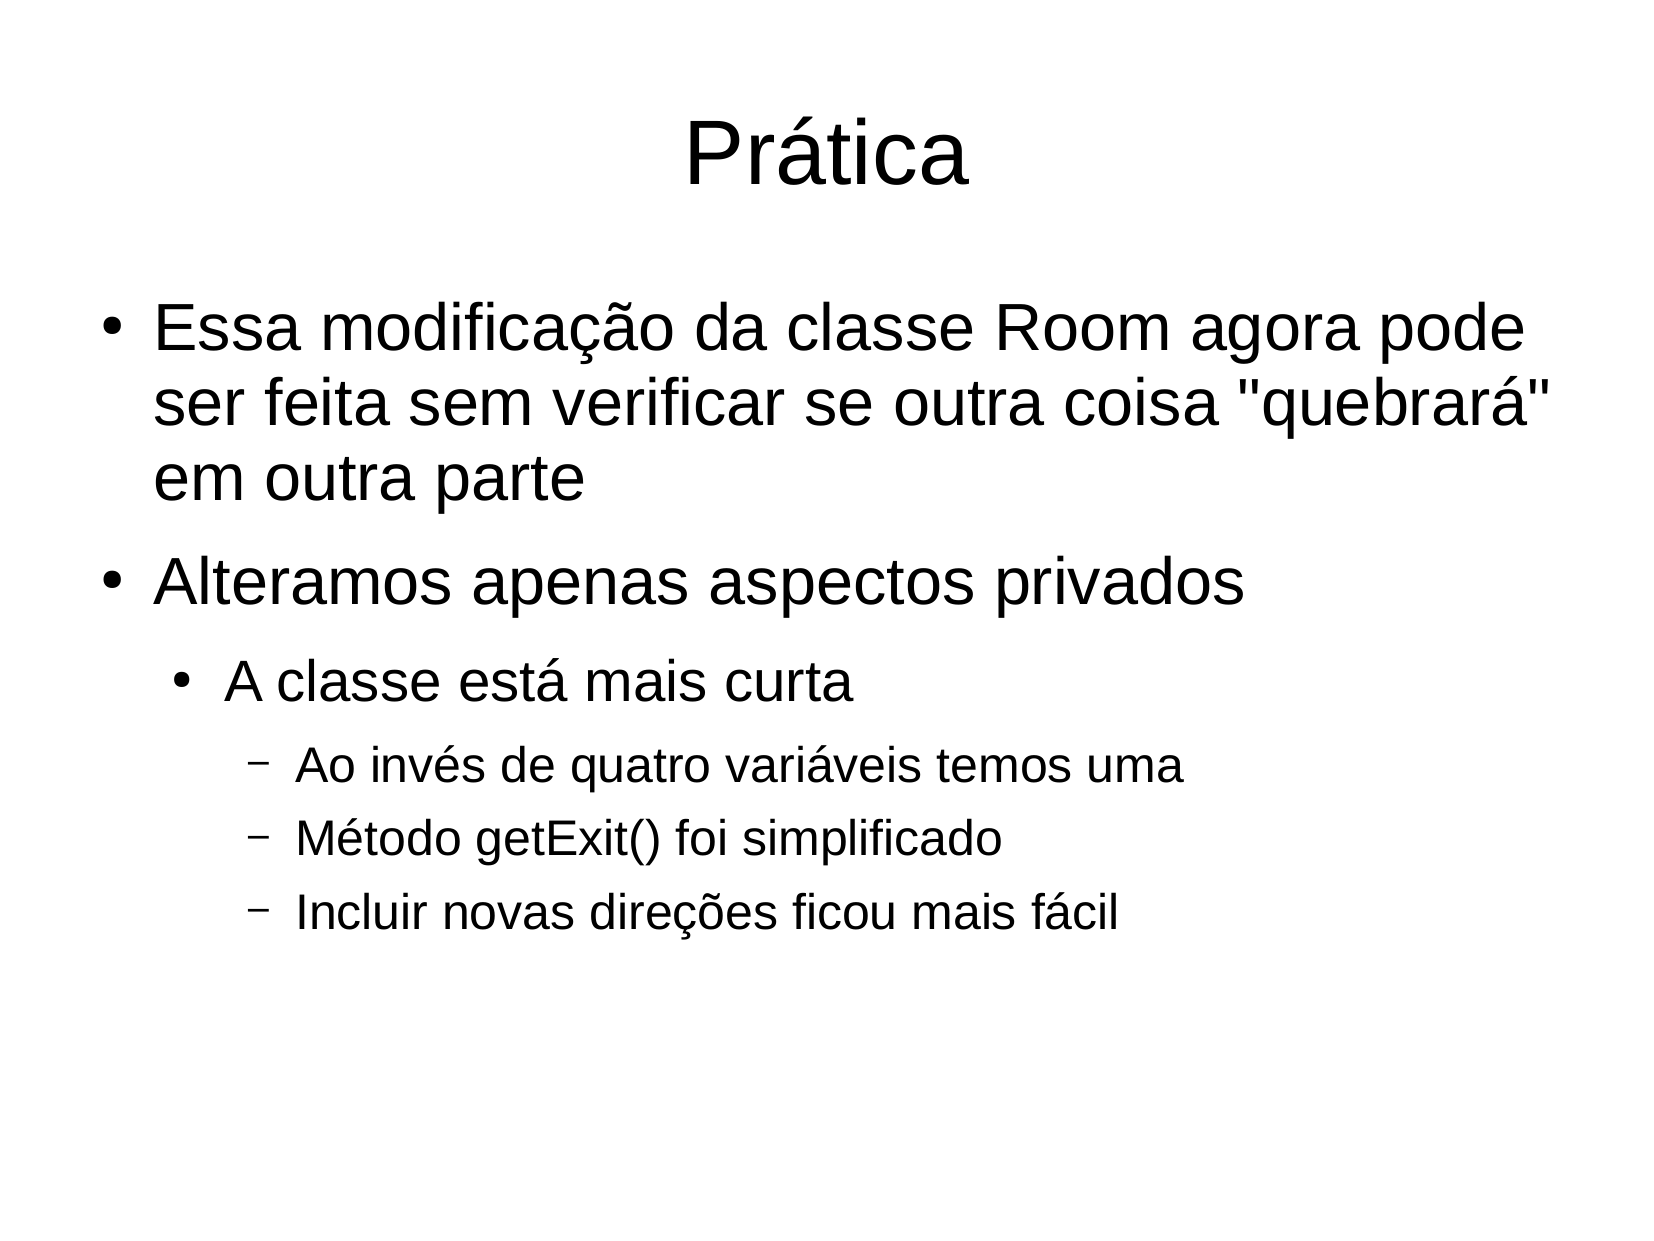

# Prática
Essa modificação da classe Room agora pode ser feita sem verificar se outra coisa "quebrará" em outra parte
Alteramos apenas aspectos privados
A classe está mais curta
Ao invés de quatro variáveis temos uma
Método getExit() foi simplificado
Incluir novas direções ficou mais fácil